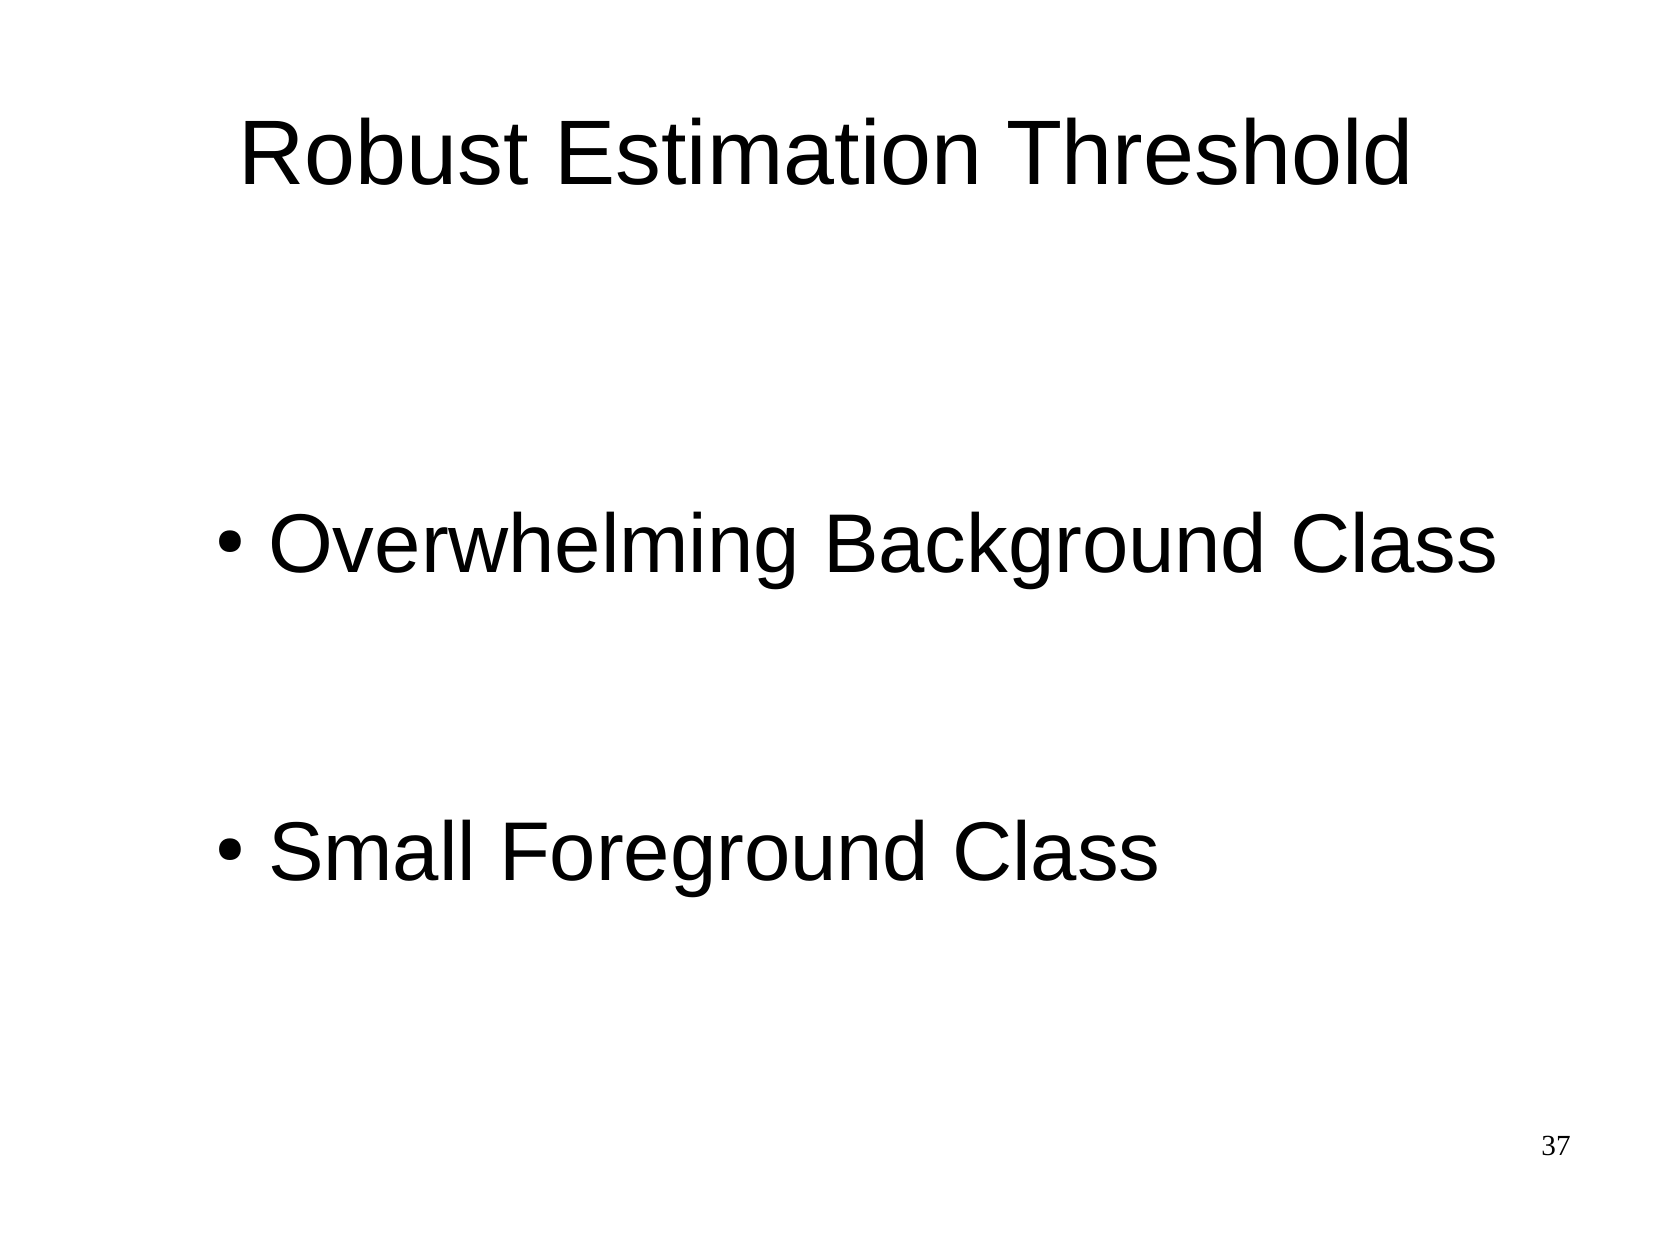

# Robust Estimation Threshold
Overwhelming Background Class
Small Foreground Class
37